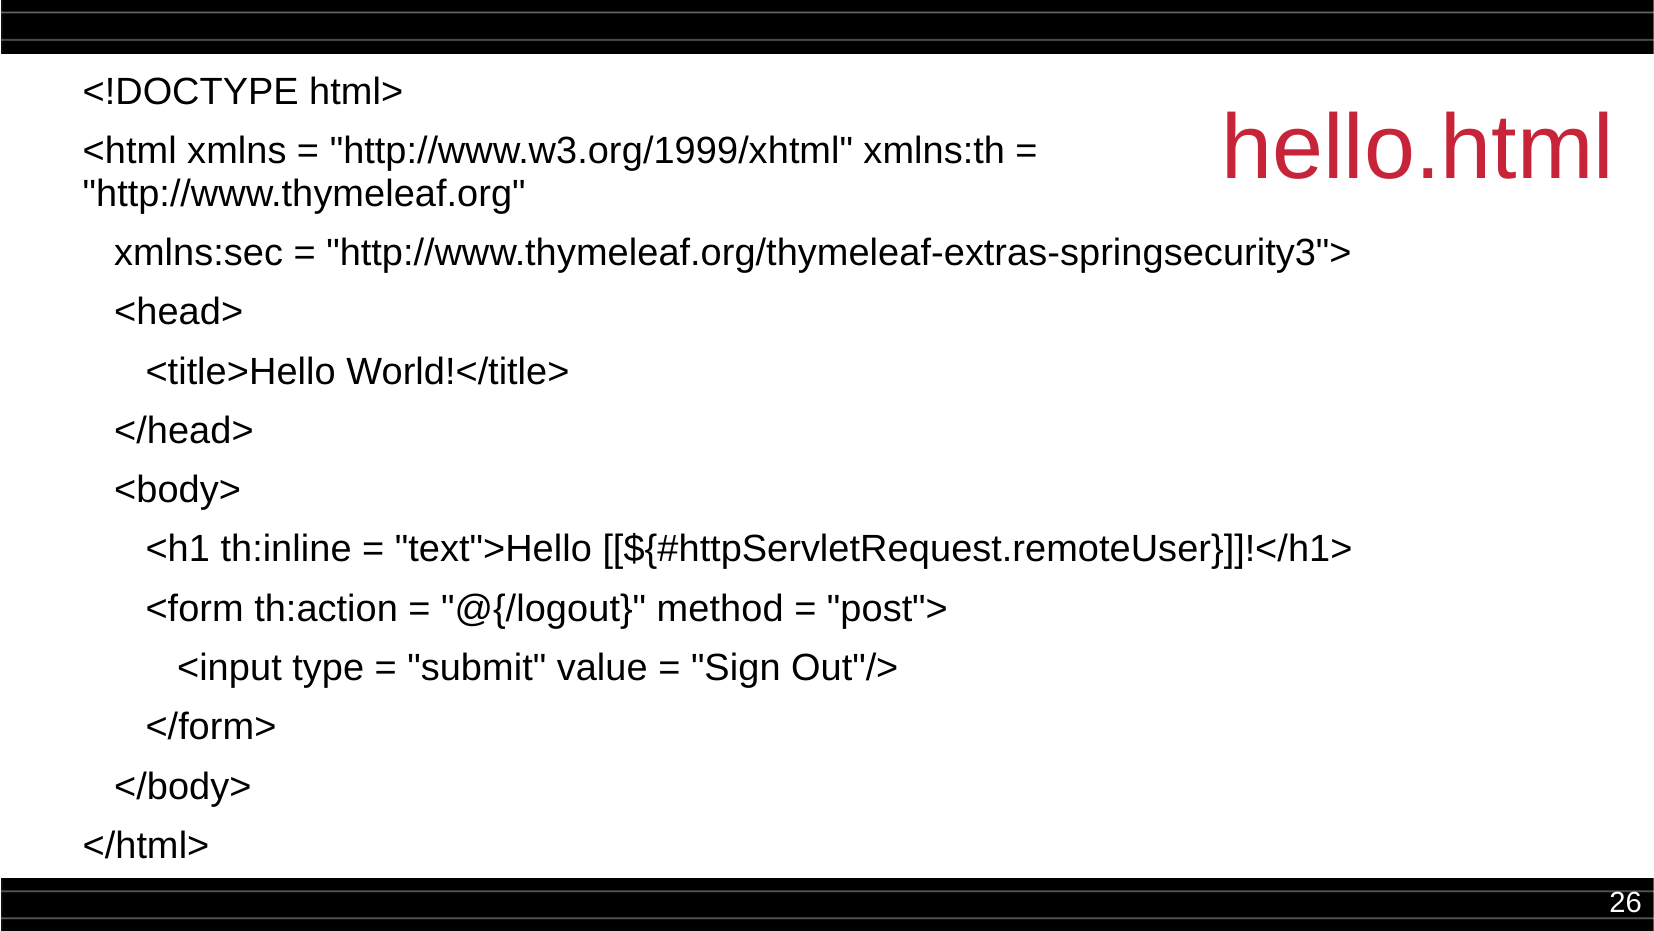

# hello.html
<!DOCTYPE html>
<html xmlns = "http://www.w3.org/1999/xhtml" xmlns:th = "http://www.thymeleaf.org"
 xmlns:sec = "http://www.thymeleaf.org/thymeleaf-extras-springsecurity3">
 <head>
 <title>Hello World!</title>
 </head>
 <body>
 <h1 th:inline = "text">Hello [[${#httpServletRequest.remoteUser}]]!</h1>
 <form th:action = "@{/logout}" method = "post">
 <input type = "submit" value = "Sign Out"/>
 </form>
 </body>
</html>